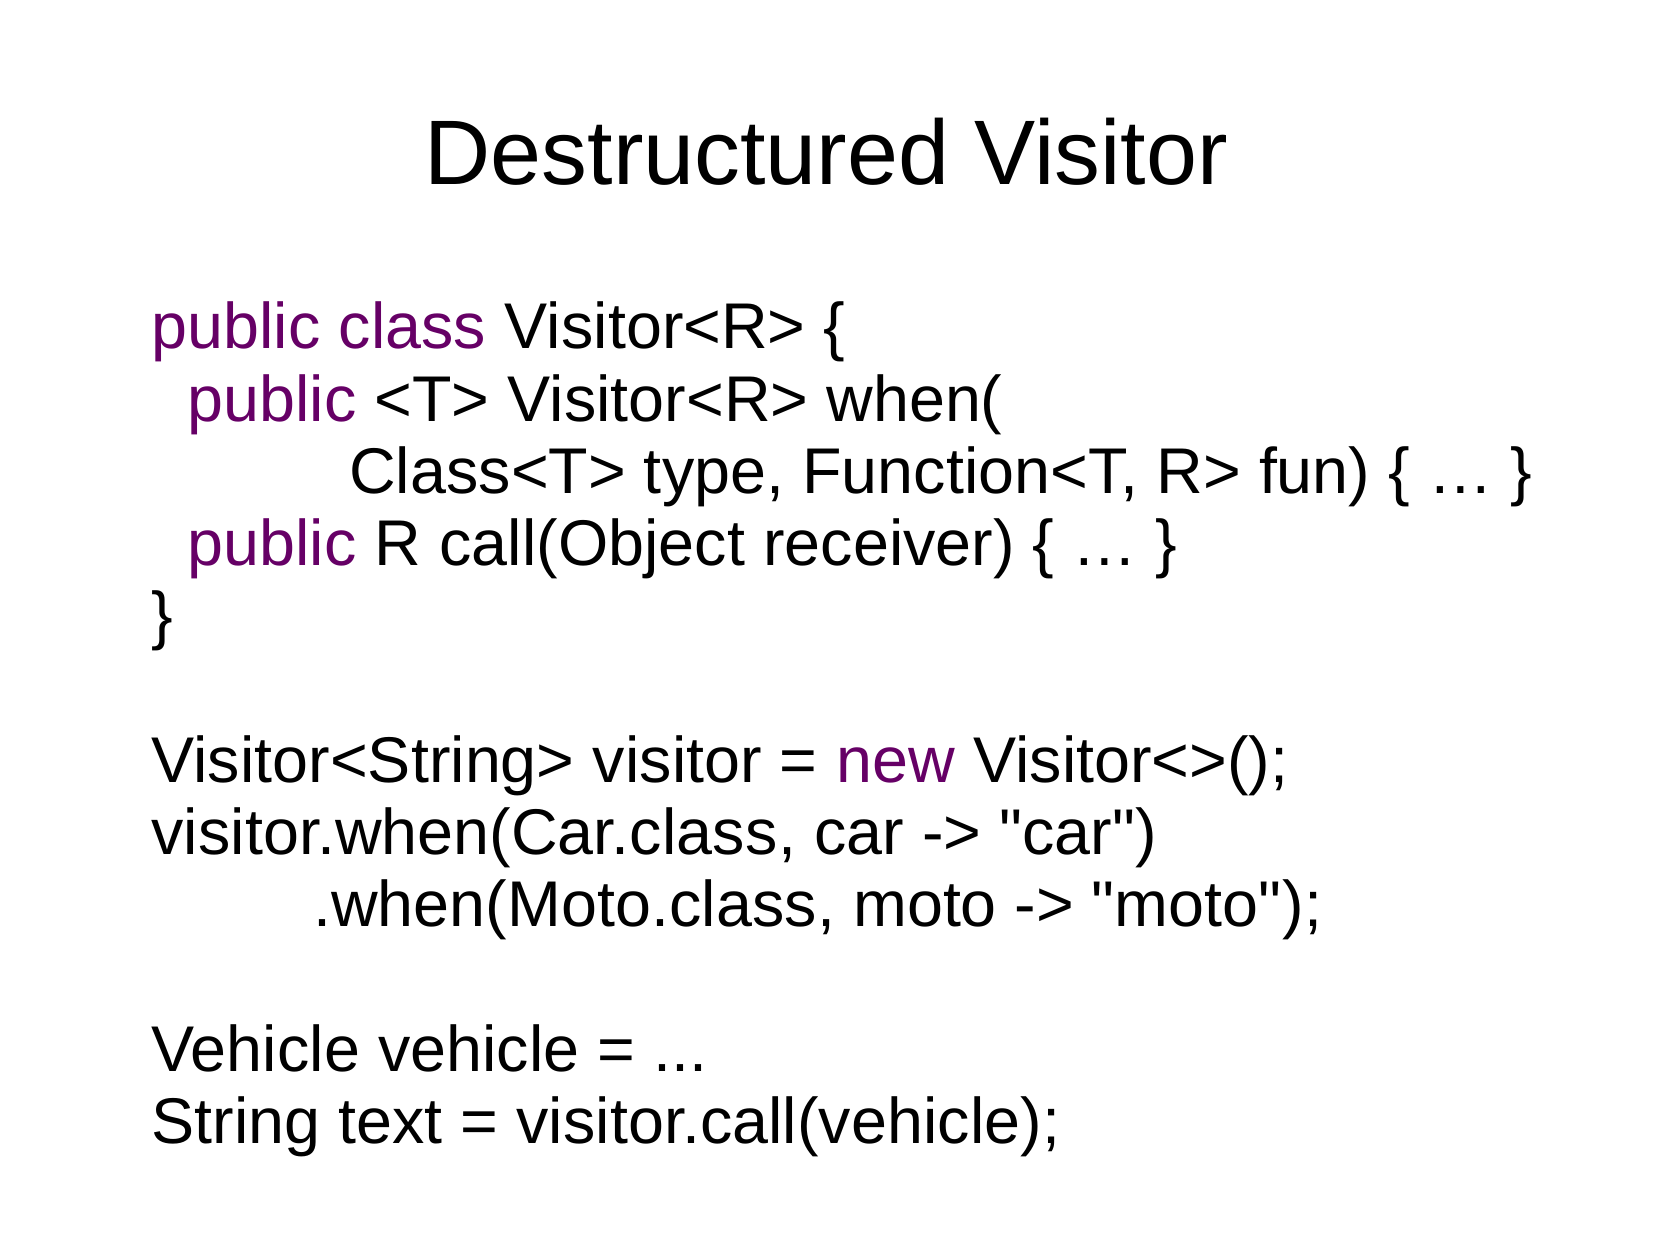

# Destructured Visitor
public class Visitor<R> {
 public <T> Visitor<R> when(
 Class<T> type, Function<T, R> fun) { … }
 public R call(Object receiver) { … }
}
Visitor<String> visitor = new Visitor<>();
visitor.when(Car.class, car -> "car")
 .when(Moto.class, moto -> "moto");
Vehicle vehicle = ...
String text = visitor.call(vehicle);